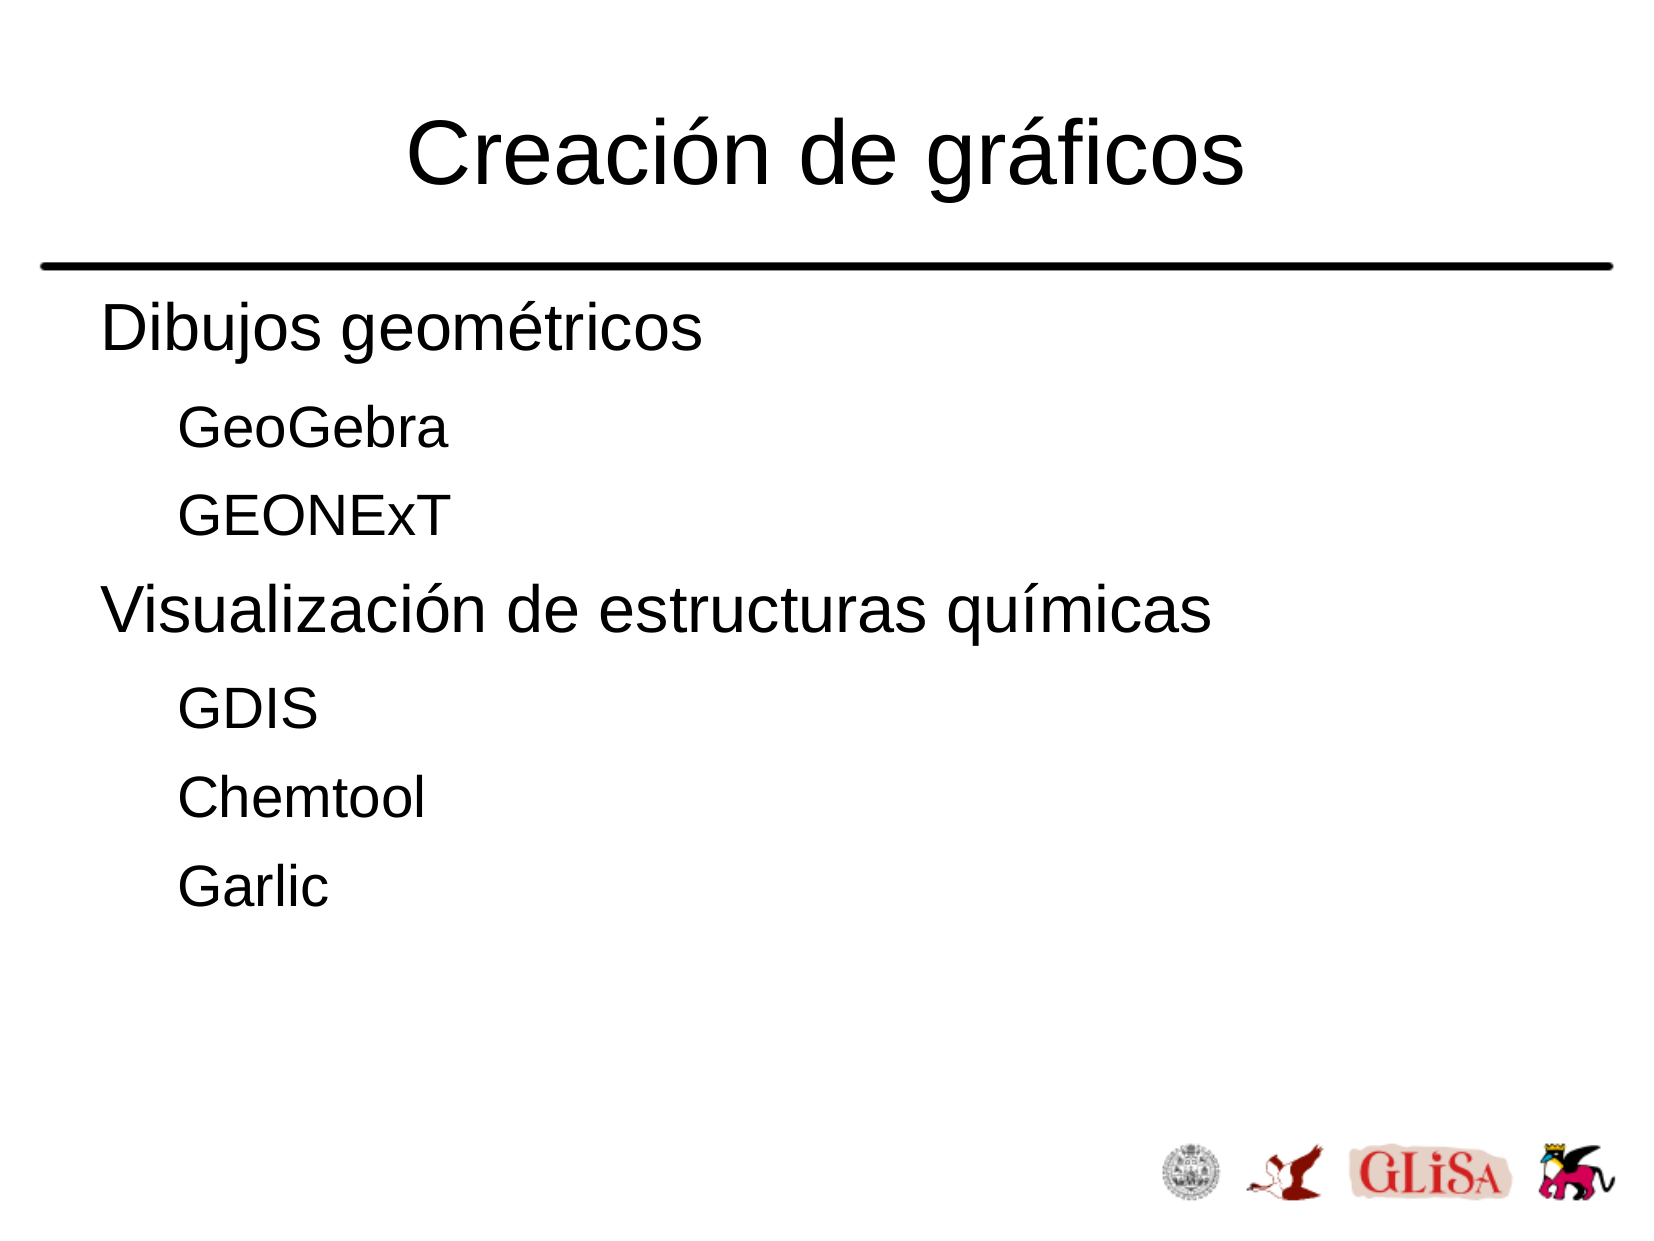

# Creación de gráficos
Dibujos geométricos
GeoGebra
GEONExT
Visualización de estructuras químicas
GDIS
Chemtool
Garlic